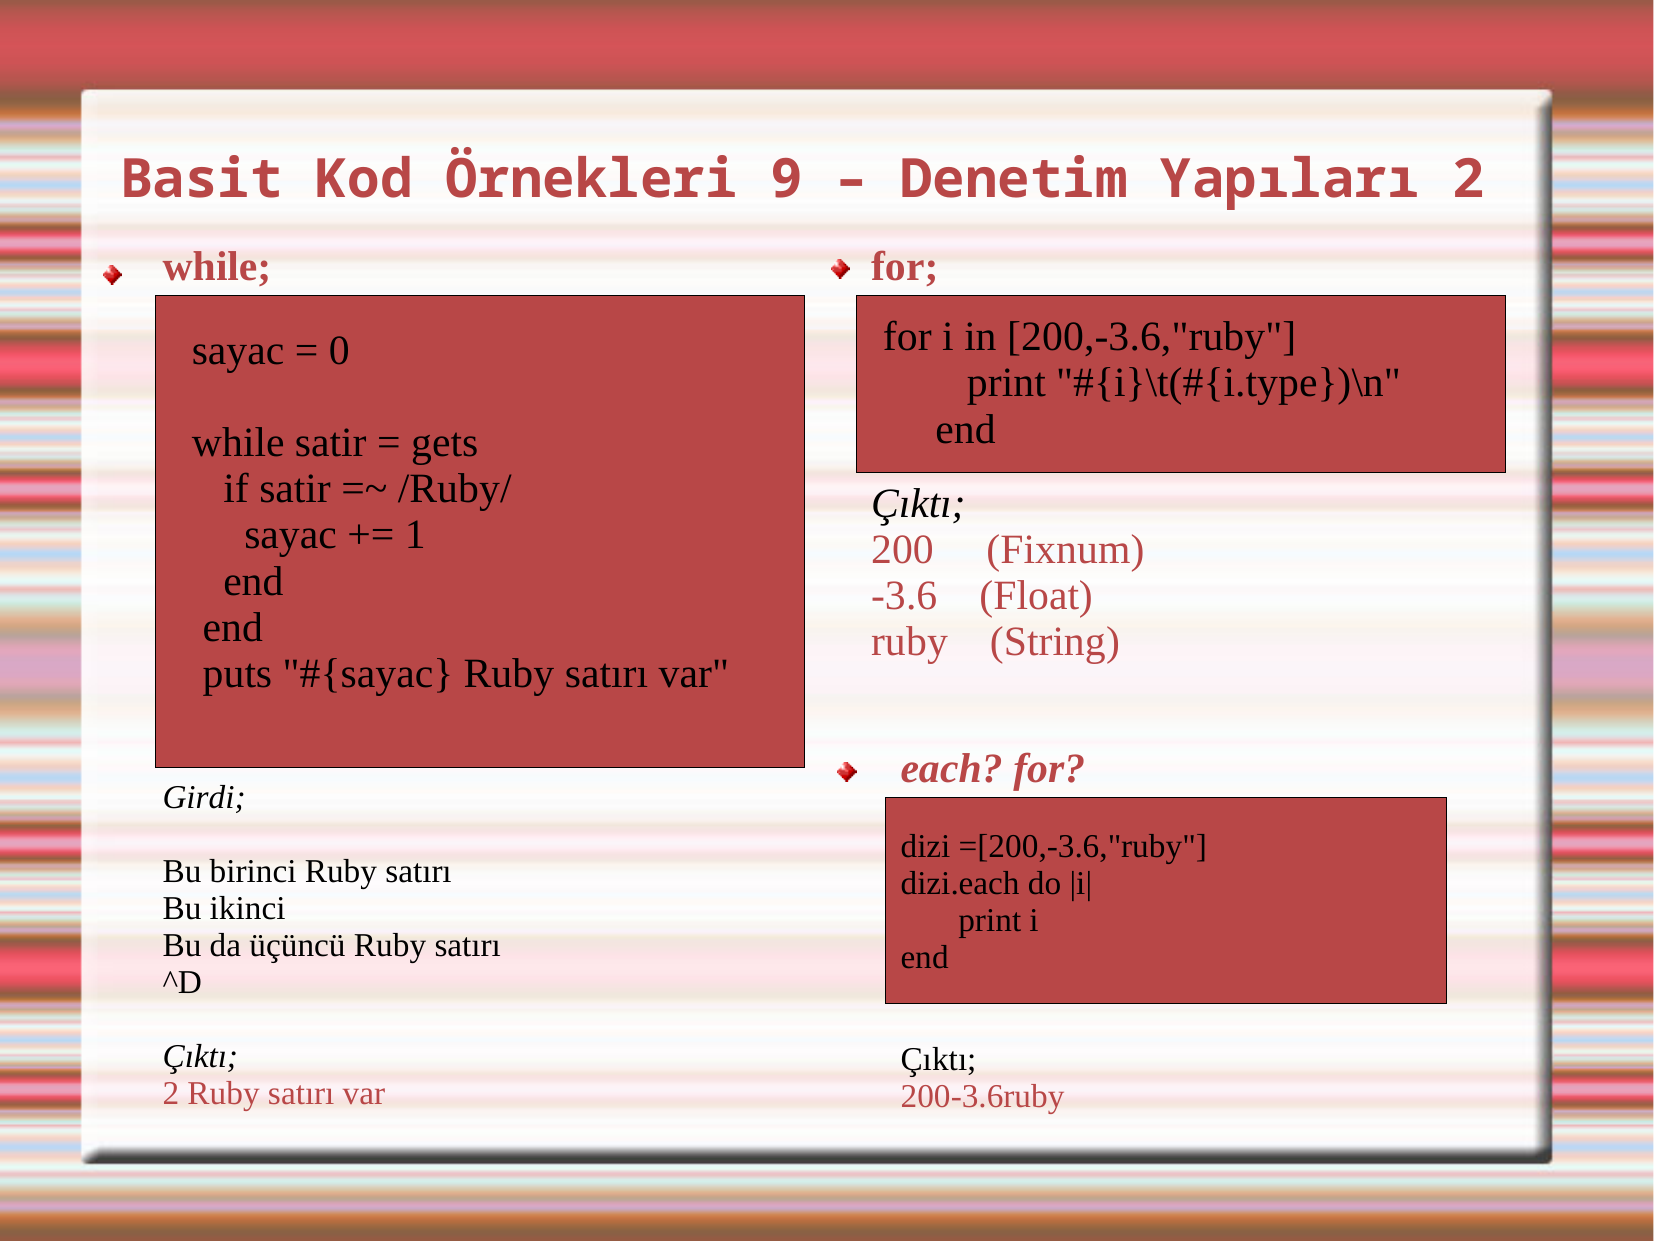

Basit Kod Örnekleri 9 – Denetim Yapıları 2
while;
for;
for i in [200,-3.6,"ruby"]
 print "#{i}\t(#{i.type})\n"
 end
sayac = 0
while satir = gets
 if satir =~ /Ruby/
 sayac += 1
 end
 end
 puts "#{sayac} Ruby satırı var"
Çıktı;
200 (Fixnum)
-3.6 (Float)
ruby (String)
each? for?
Girdi;
Bu birinci Ruby satırı
Bu ikinci
Bu da üçüncü Ruby satırı
^D
Çıktı;
2 Ruby satırı var
dizi =[200,-3.6,"ruby"]
dizi.each do |i|
 print i
end
Çıktı;
200-3.6ruby